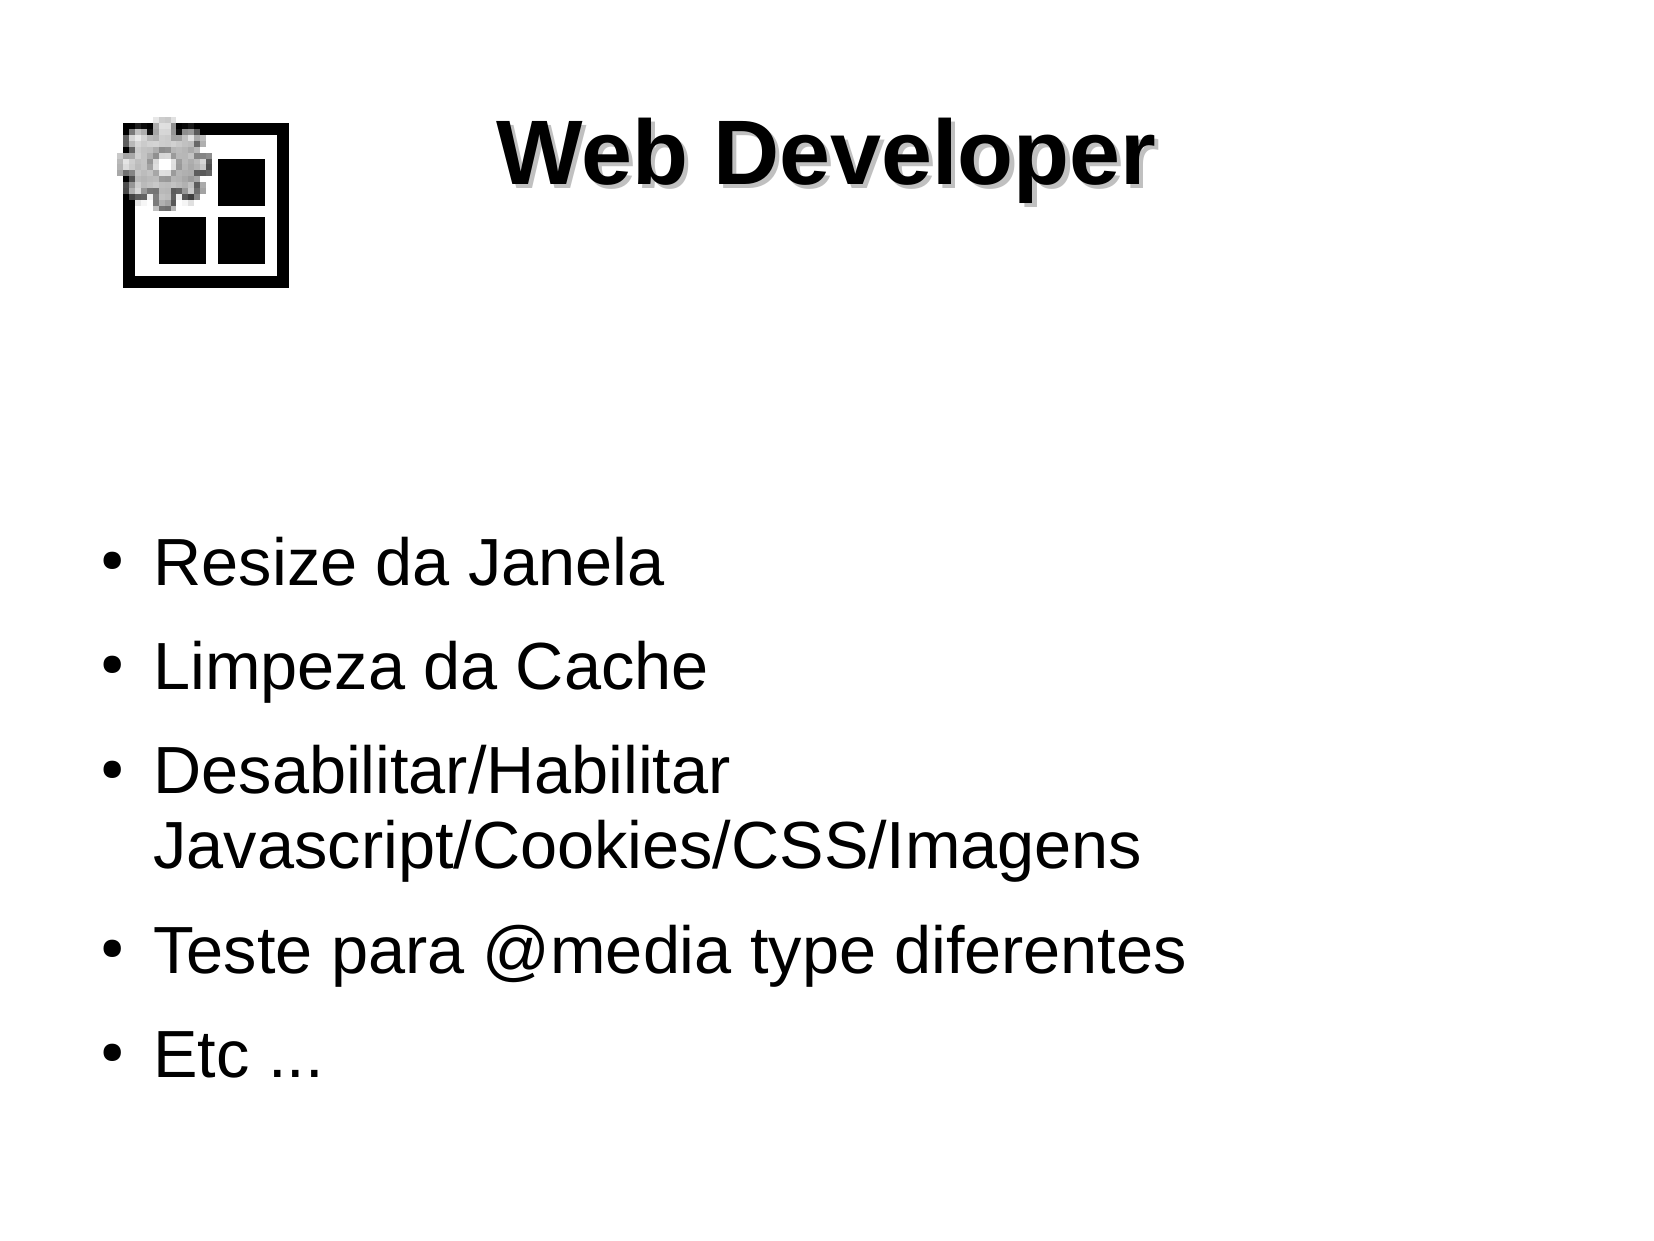

# Web Developer
Resize da Janela
Limpeza da Cache
Desabilitar/Habilitar Javascript/Cookies/CSS/Imagens
Teste para @media type diferentes
Etc ...